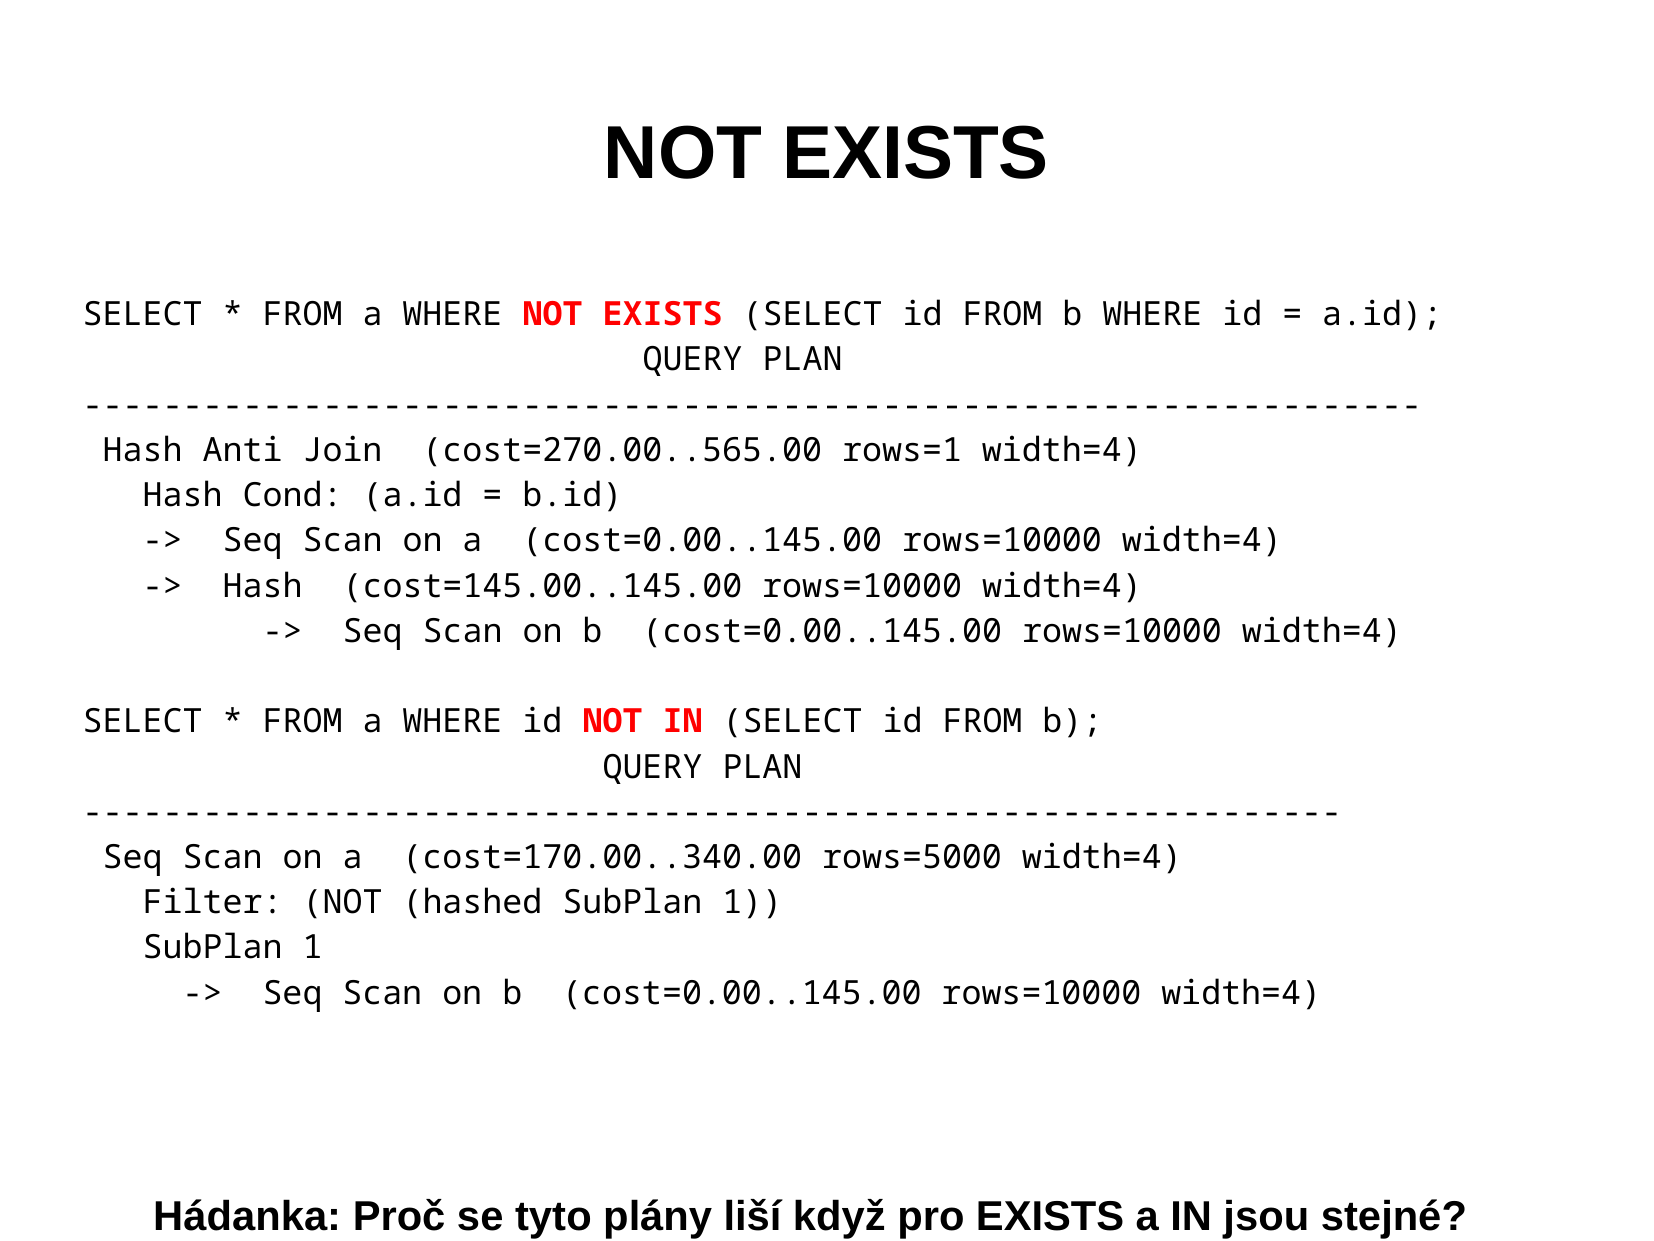

# NOT EXISTS
SELECT * FROM a WHERE NOT EXISTS (SELECT id FROM b WHERE id = a.id);
 QUERY PLAN
-------------------------------------------------------------------
 Hash Anti Join (cost=270.00..565.00 rows=1 width=4)
 Hash Cond: (a.id = b.id)
 -> Seq Scan on a (cost=0.00..145.00 rows=10000 width=4)
 -> Hash (cost=145.00..145.00 rows=10000 width=4)
 -> Seq Scan on b (cost=0.00..145.00 rows=10000 width=4)
SELECT * FROM a WHERE id NOT IN (SELECT id FROM b);
 QUERY PLAN
---------------------------------------------------------------
 Seq Scan on a (cost=170.00..340.00 rows=5000 width=4)
 Filter: (NOT (hashed SubPlan 1))
 SubPlan 1
 -> Seq Scan on b (cost=0.00..145.00 rows=10000 width=4)
Hádanka: Proč se tyto plány liší když pro EXISTS a IN jsou stejné?